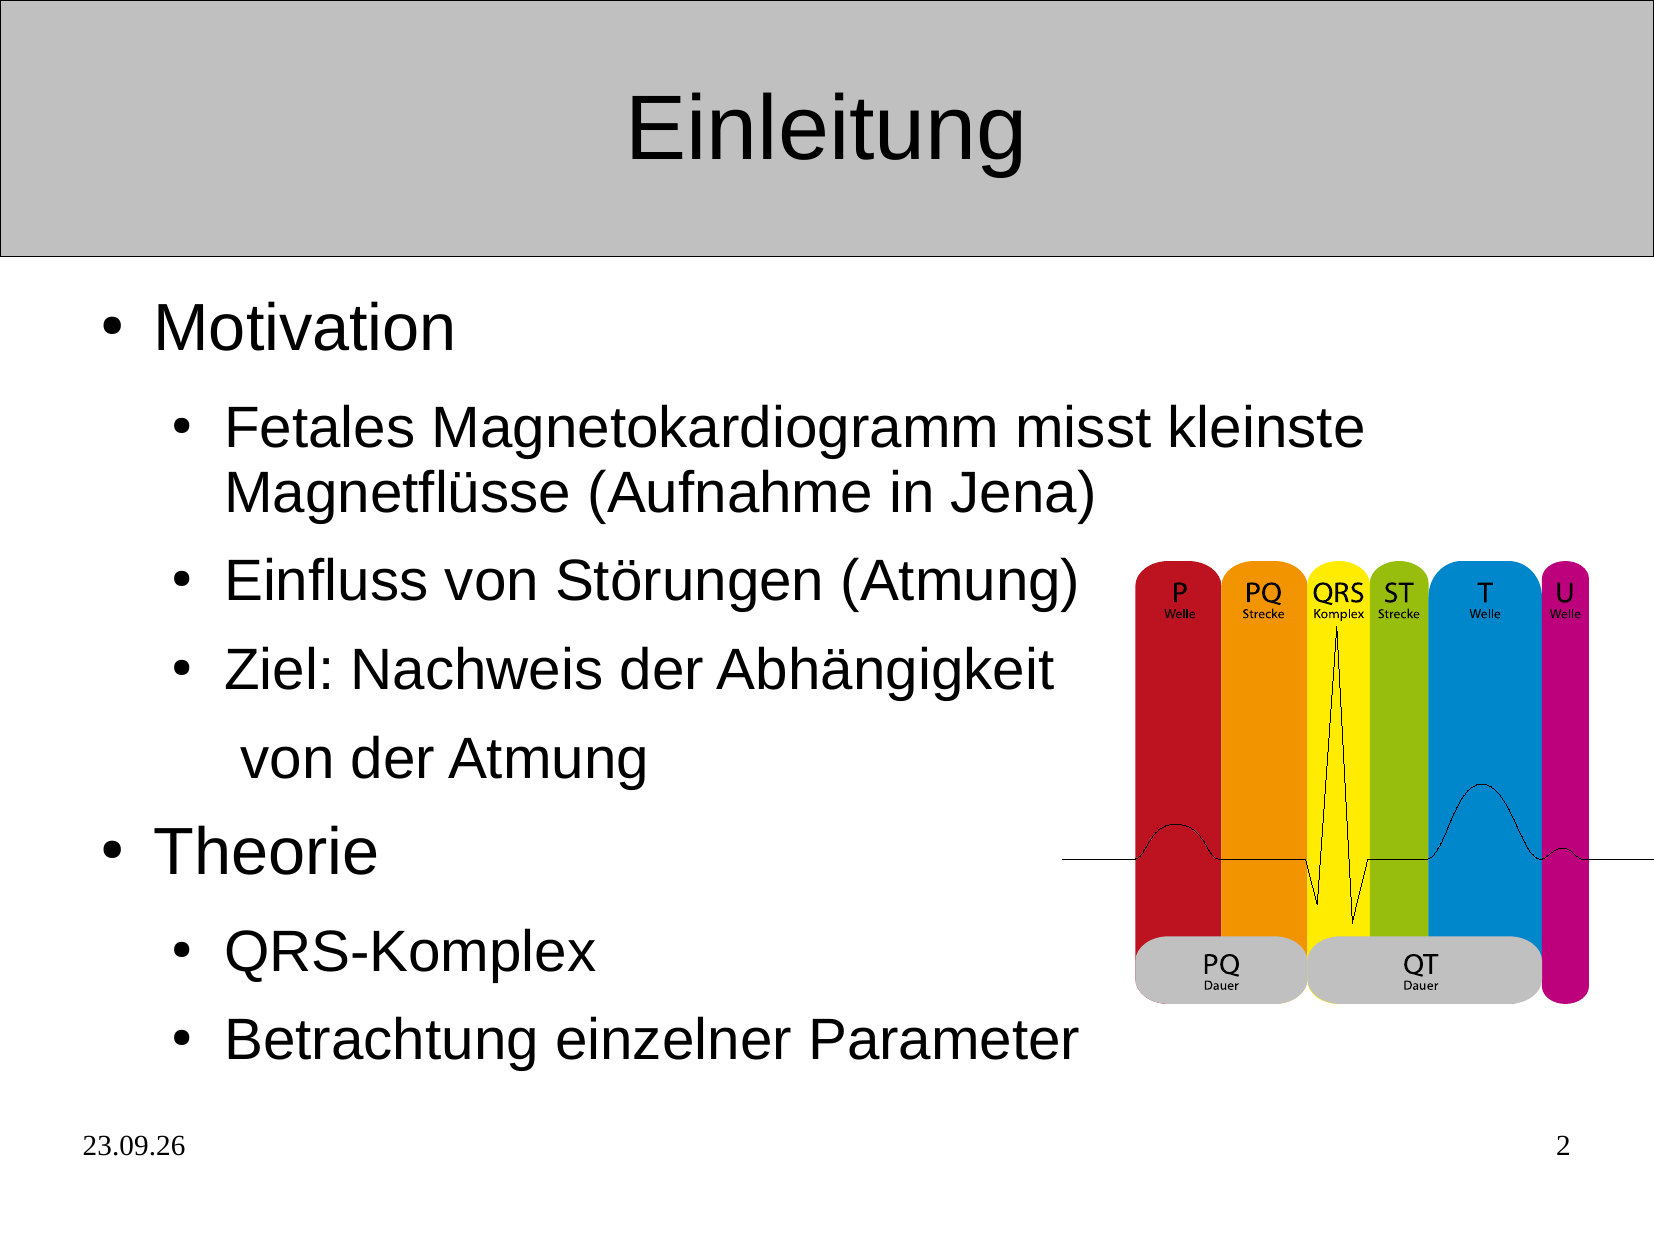

# Einleitung
Motivation
Fetales Magnetokardiogramm misst kleinste Magnetflüsse (Aufnahme in Jena)
Einfluss von Störungen (Atmung)
Ziel: Nachweis der Abhängigkeit
 von der Atmung
Theorie
QRS-Komplex
Betrachtung einzelner Parameter
2